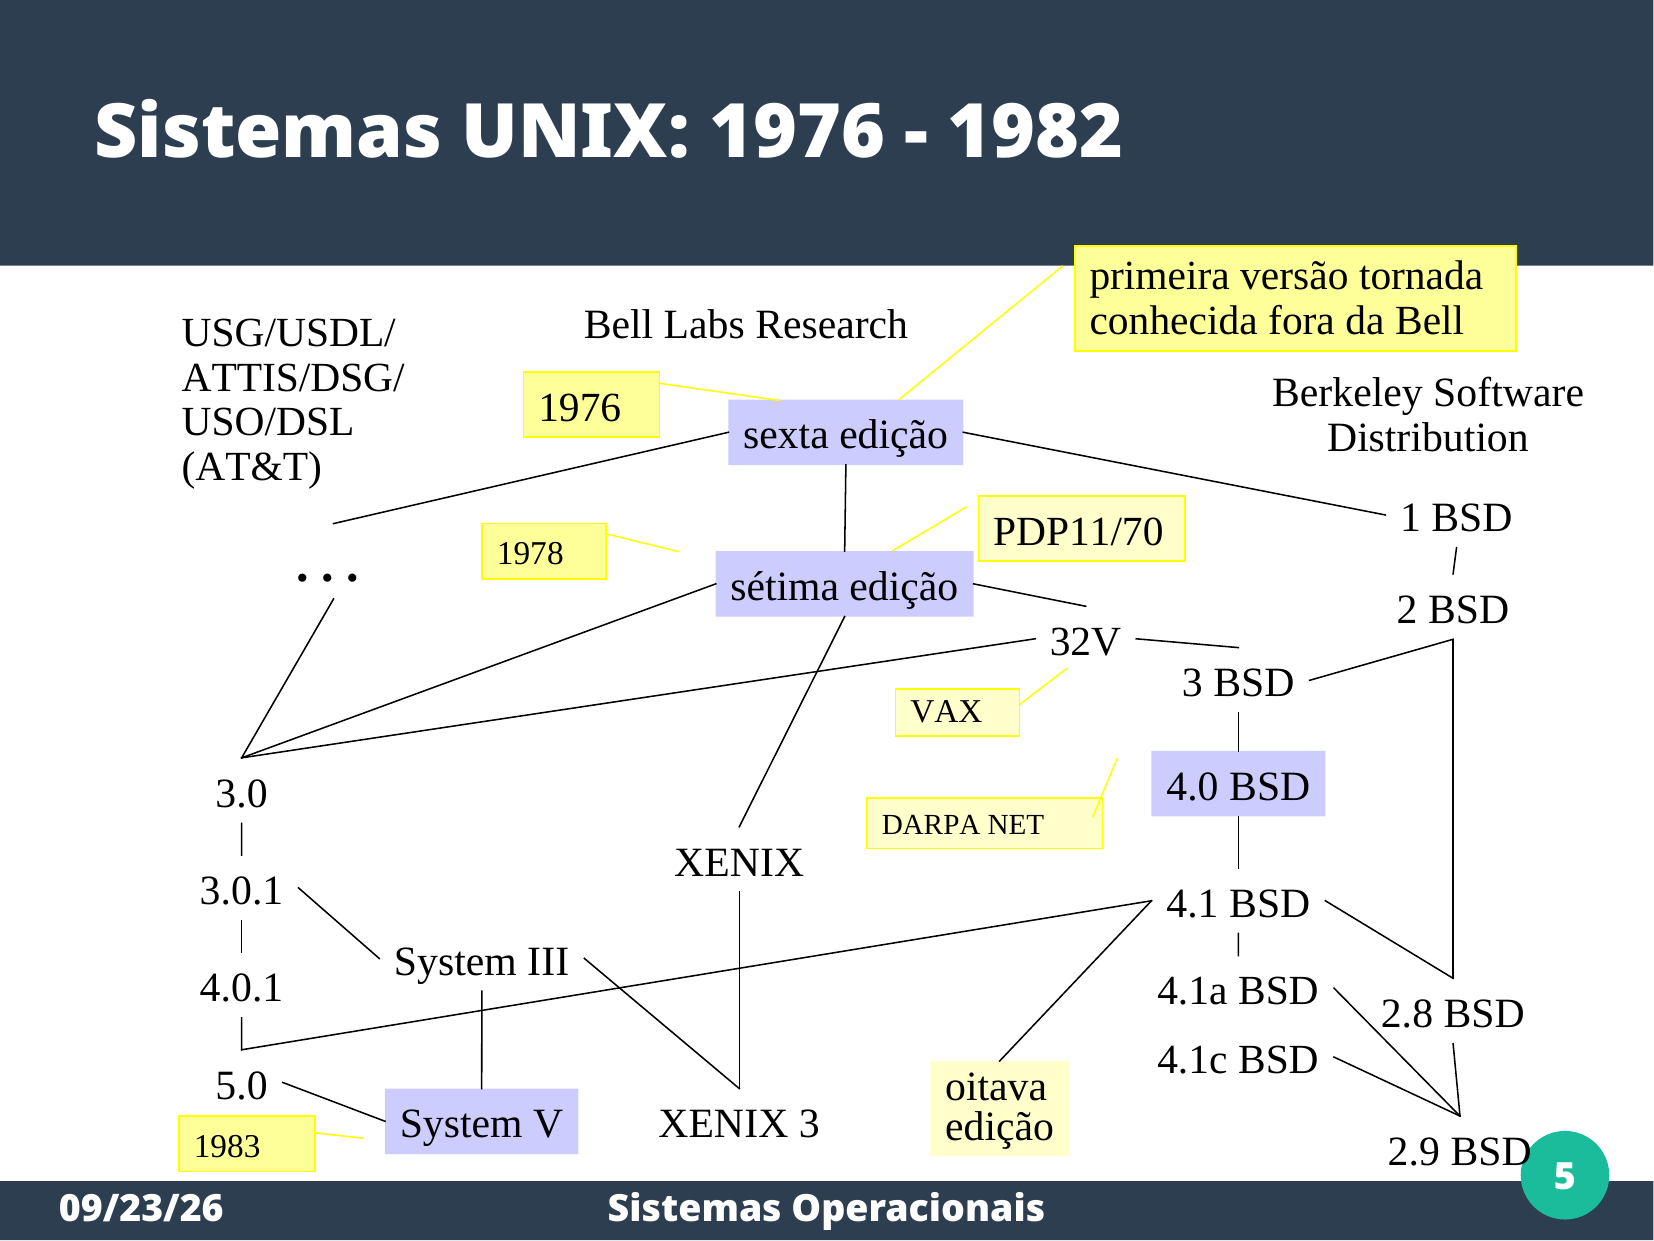

# Sistemas UNIX: 1976 - 1982
primeira versão tornada conhecida fora da Bell
Bell Labs Research
USG/USDL/
ATTIS/DSG/
USO/DSL
(AT&T)
Berkeley Software
Distribution
1976
sexta edição
1 BSD
PDP11/70
. . .
1978
sétima edição
2 BSD
32V
3 BSD
VAX
4.0 BSD
3.0
DARPA NET
XENIX
3.0.1
4.1 BSD
System III
4.0.1
4.1a BSD
2.8 BSD
4.1c BSD
5.0
oitava
edição
System V
XENIX 3
1983
2.9 BSD
5
Sistemas Operacionais